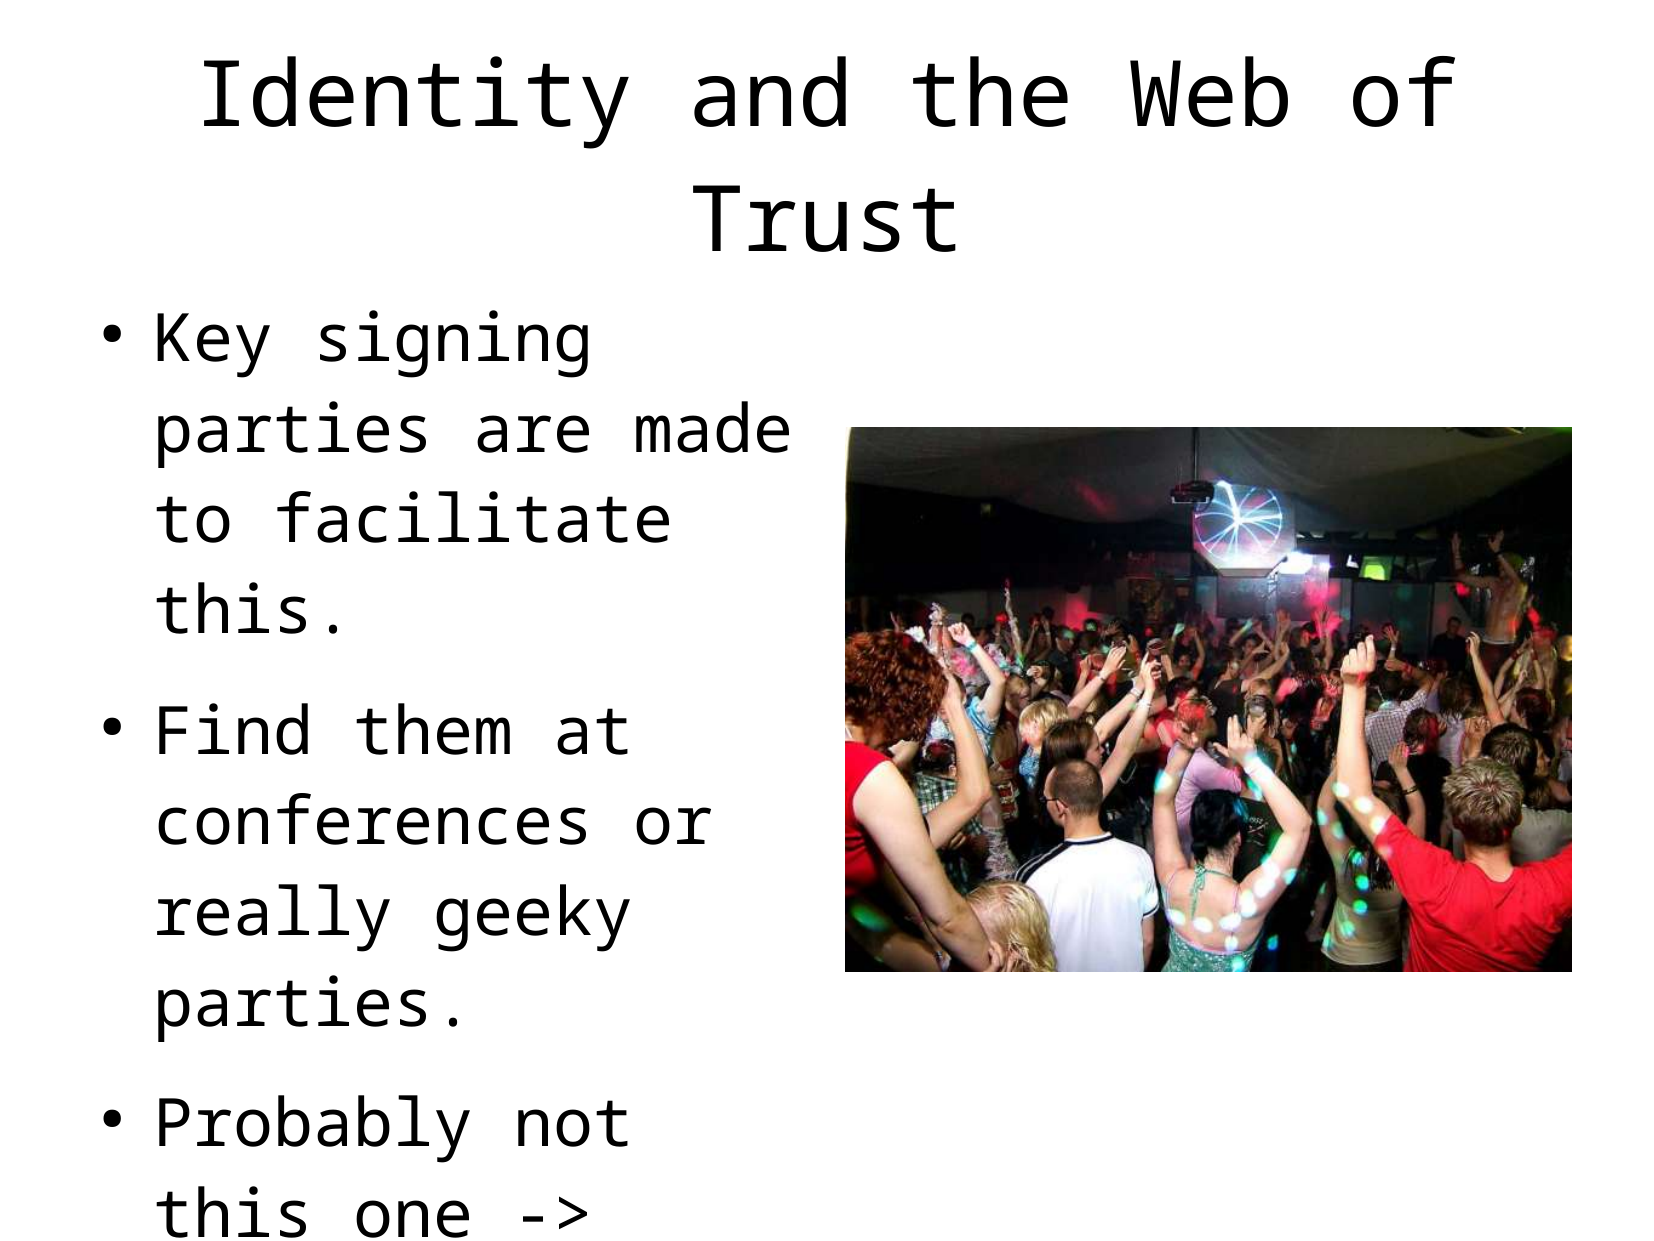

# Identity and the Web of Trust
Key signing parties are made to facilitate this.
Find them at conferences or really geeky parties.
Probably not this one ->